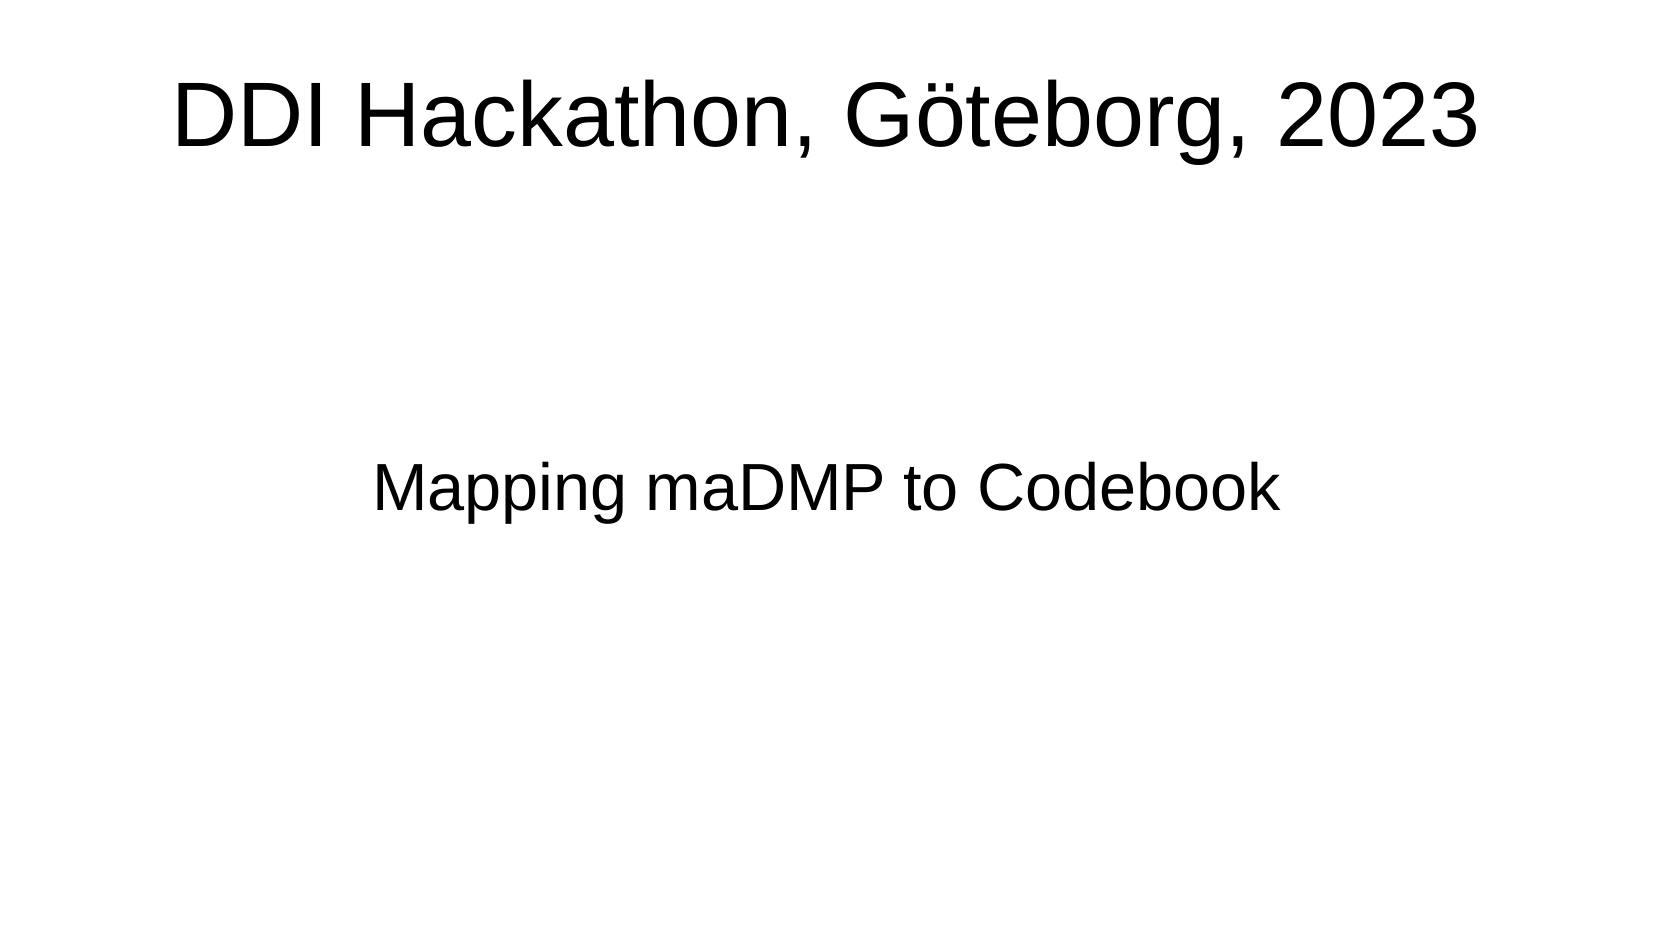

# DDI Hackathon, Göteborg, 2023
Mapping maDMP to Codebook